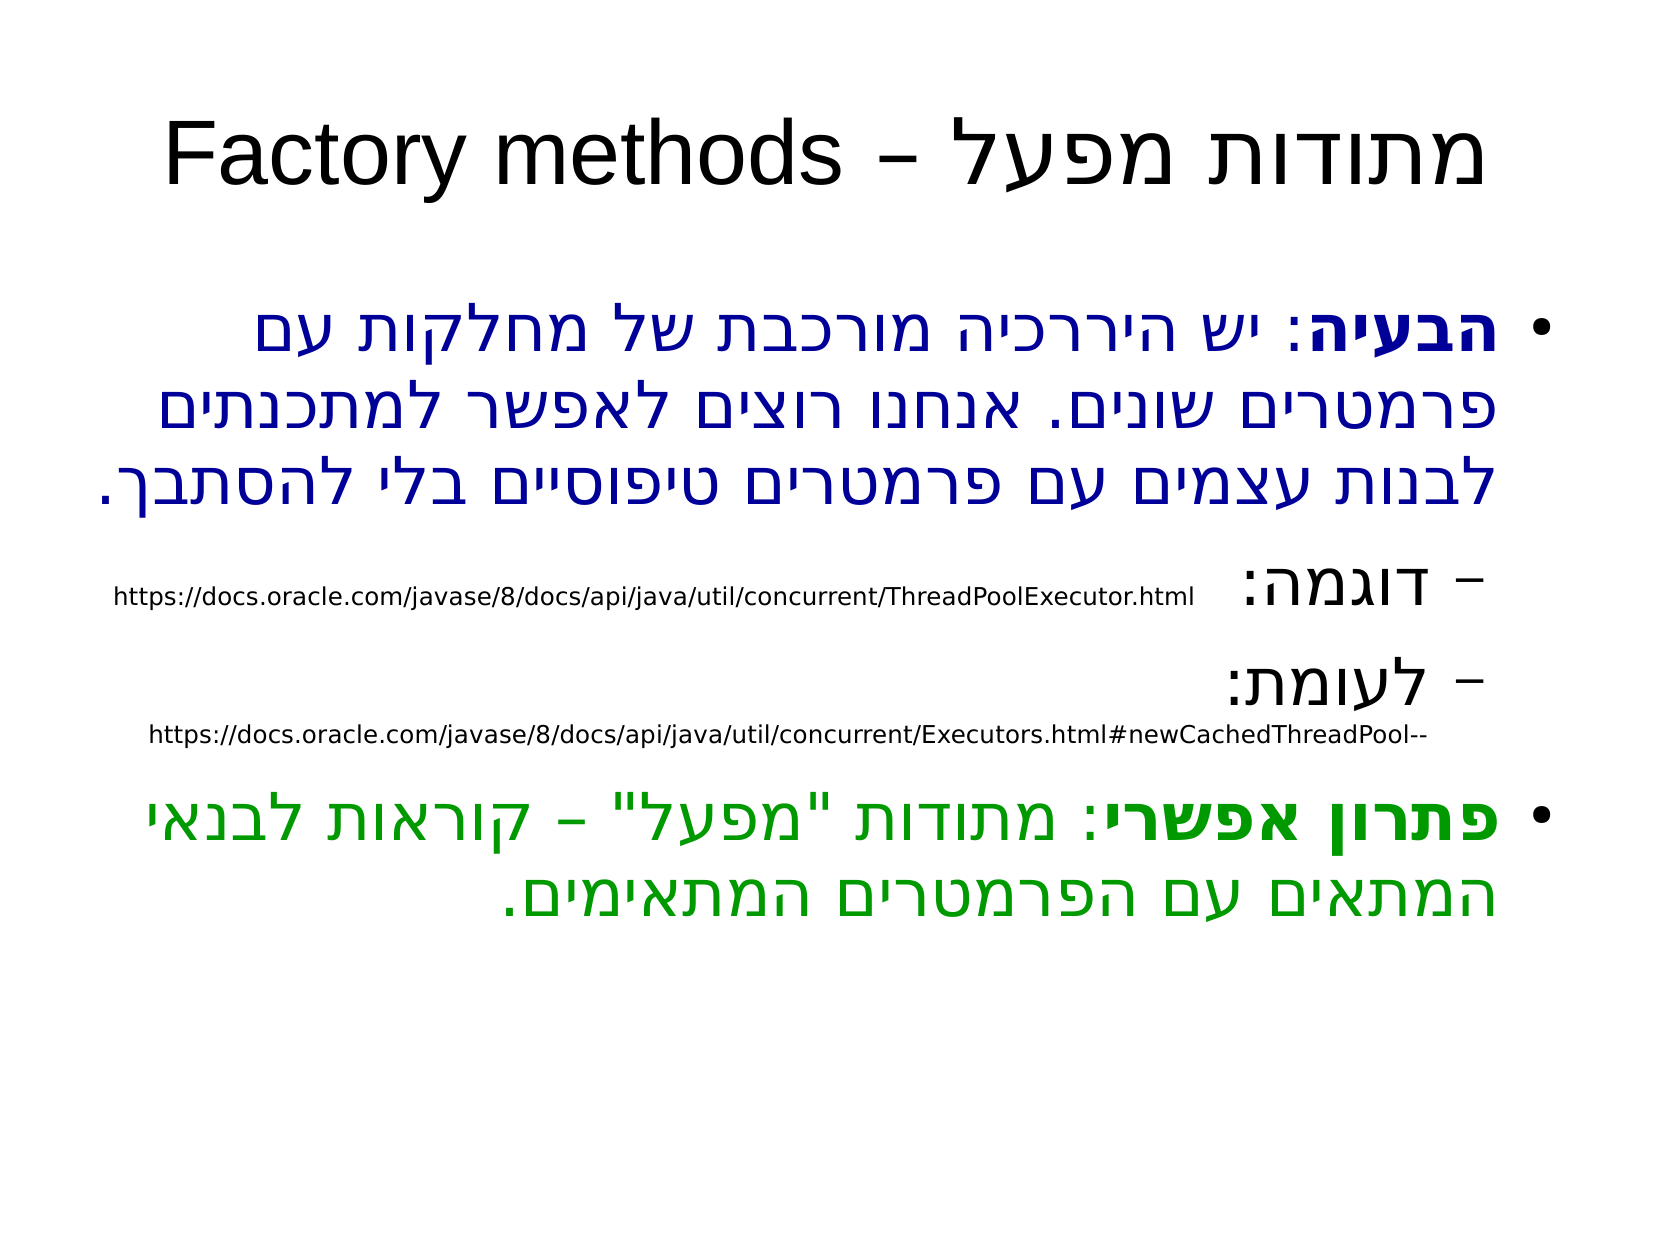

# מתודות מפעל – Factory methods
הבעיה: יש היררכיה מורכבת של מחלקות עם פרמטרים שונים. אנחנו רוצים לאפשר למתכנתים לבנות עצמים עם פרמטרים טיפוסיים בלי להסתבך.
דוגמה: https://docs.oracle.com/javase/8/docs/api/java/util/concurrent/ThreadPoolExecutor.html
לעומת: https://docs.oracle.com/javase/8/docs/api/java/util/concurrent/Executors.html#newCachedThreadPool--
פתרון אפשרי: מתודות "מפעל" – קוראות לבנאי המתאים עם הפרמטרים המתאימים.